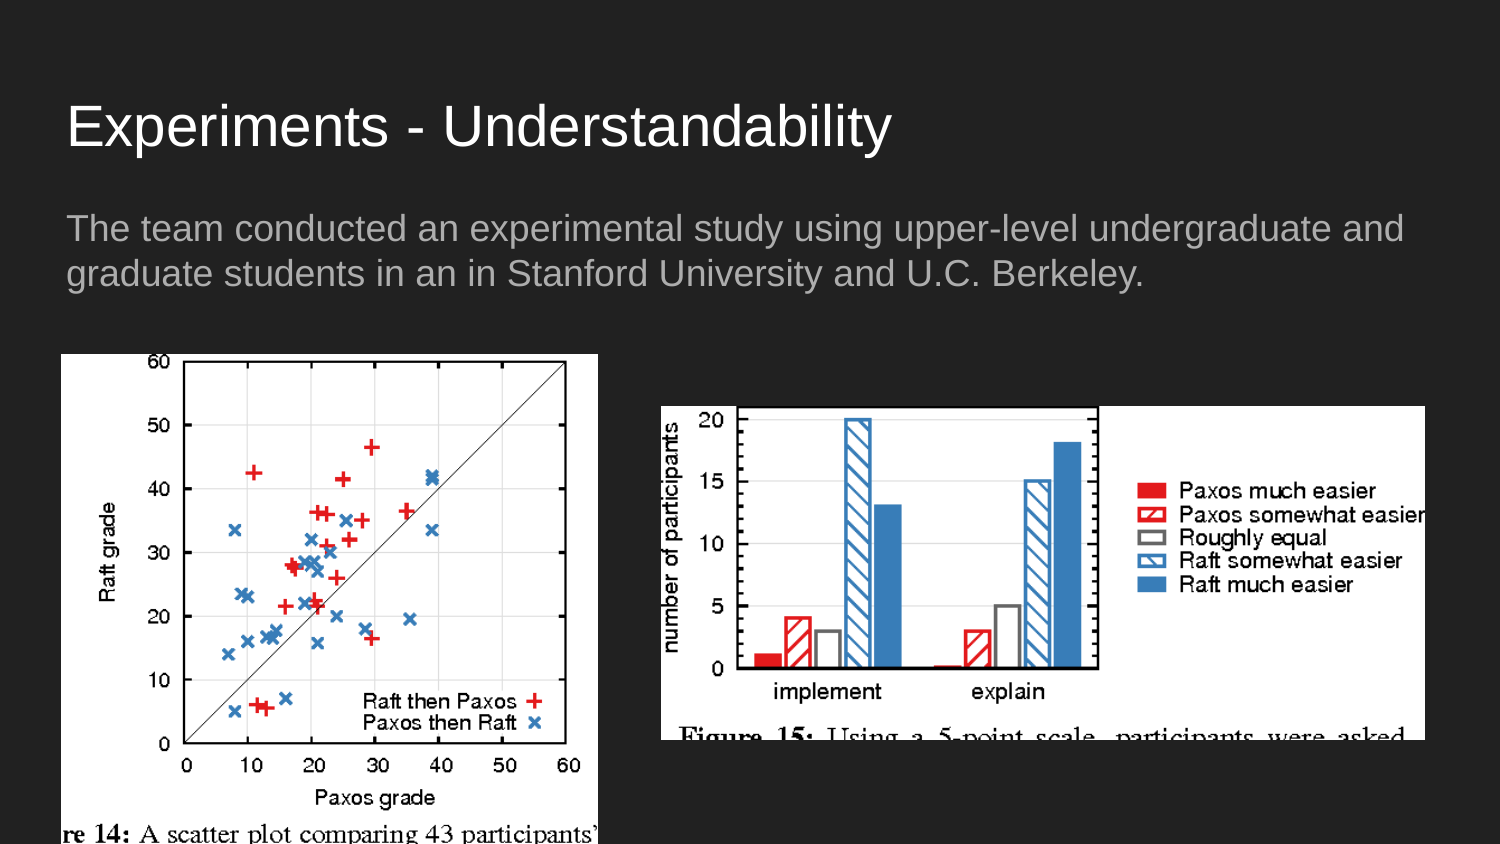

Experiments - Understandability
# The team conducted an experimental study using upper-level undergraduate and graduate students in an in Stanford University and U.C. Berkeley.